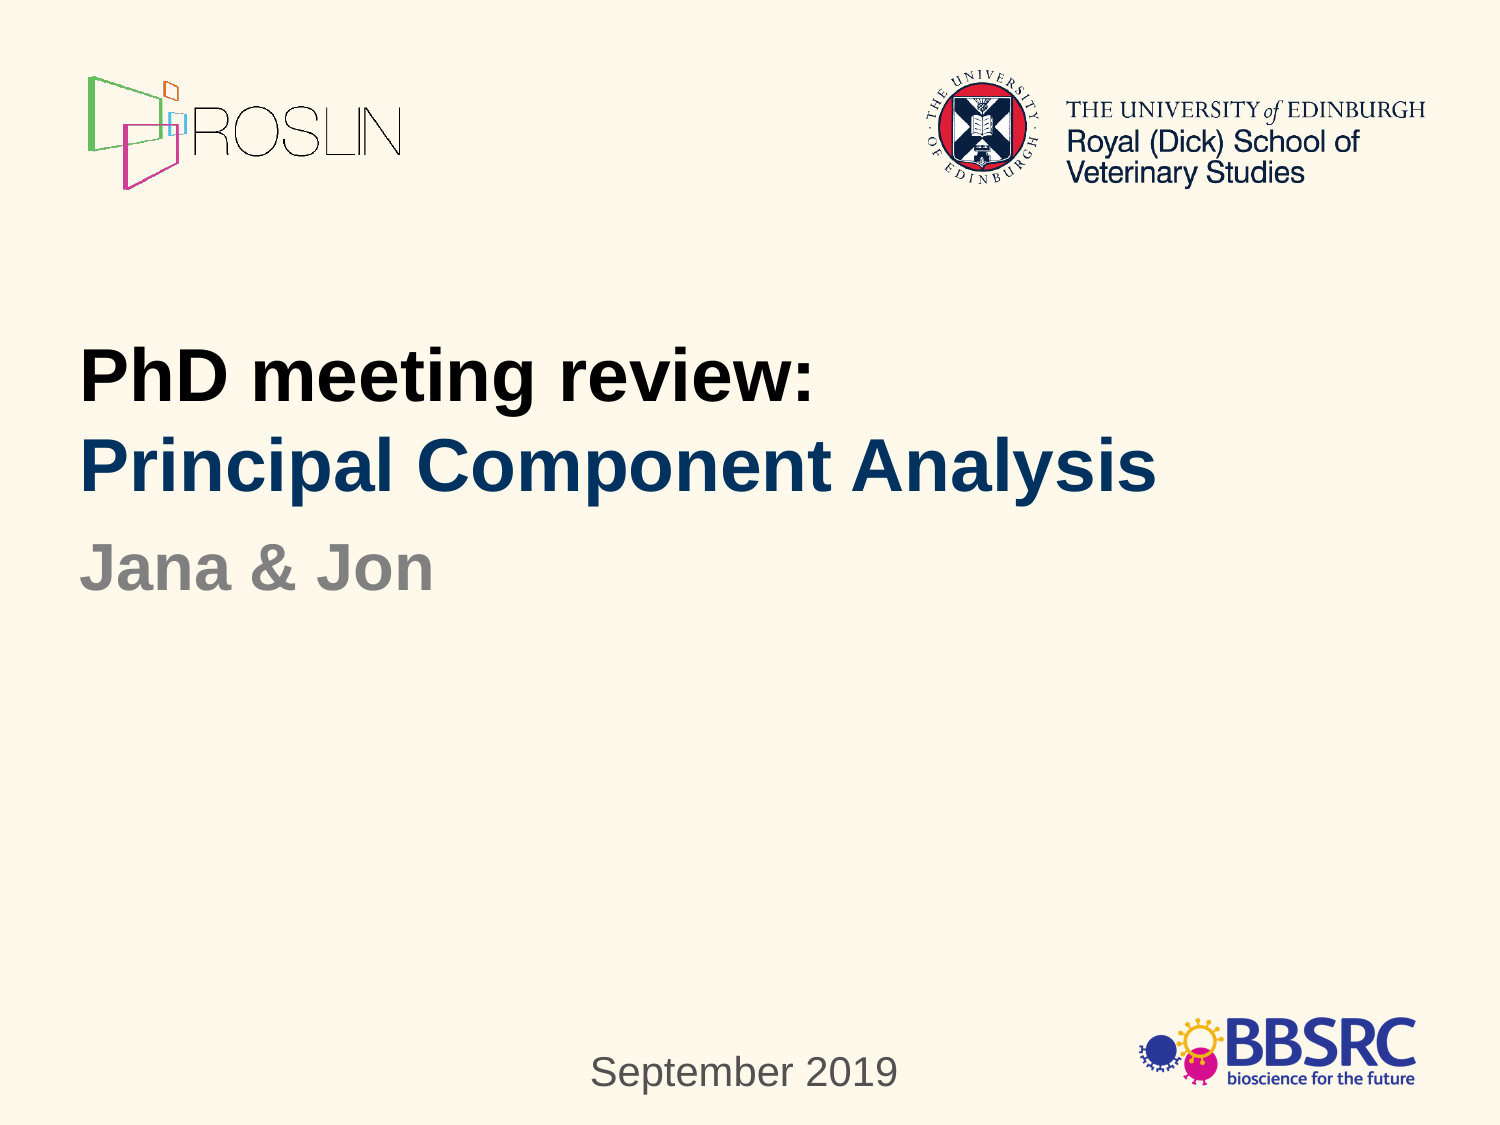

PhD meeting review:
Principal Component Analysis
Jana & Jon
September 2019